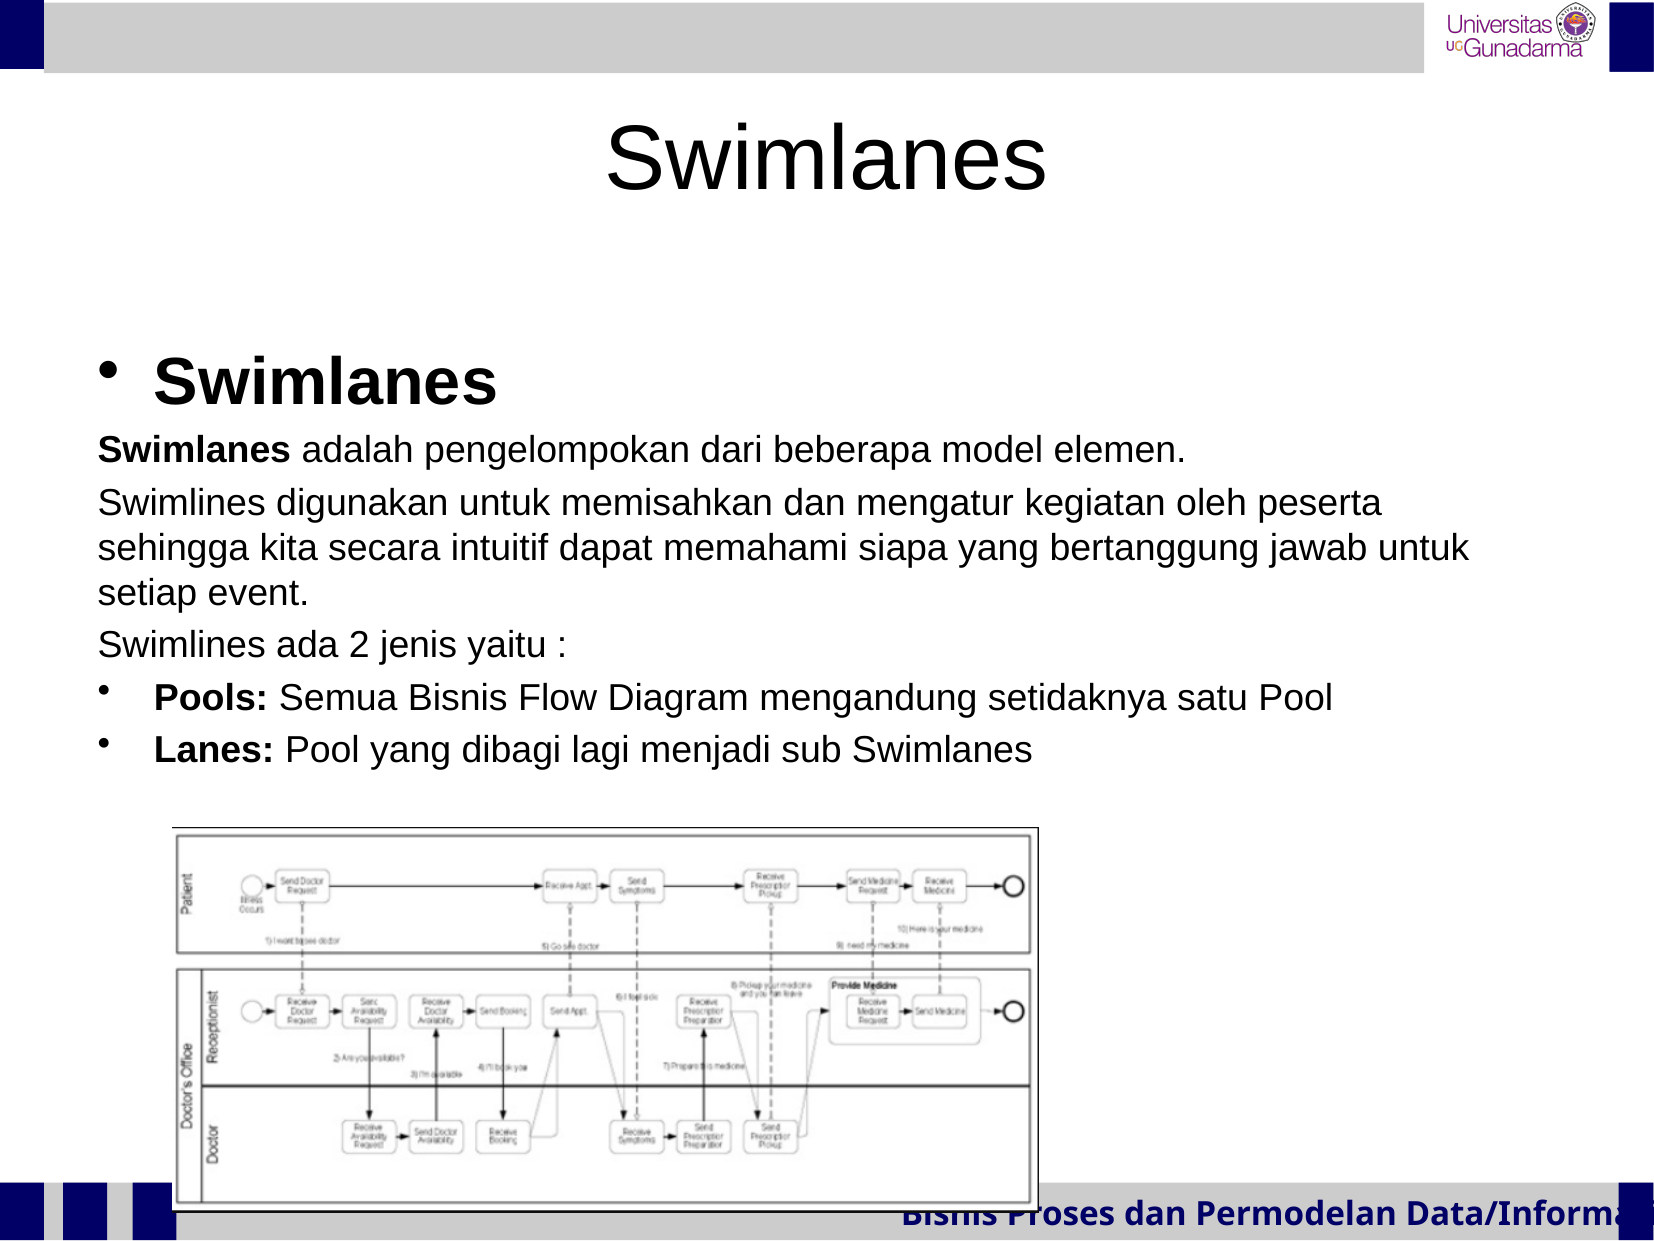

# Swimlanes
Swimlanes
Swimlanes adalah pengelompokan dari beberapa model elemen.
Swimlines digunakan untuk memisahkan dan mengatur kegiatan oleh peserta sehingga kita secara intuitif dapat memahami siapa yang bertanggung jawab untuk setiap event.
Swimlines ada 2 jenis yaitu :
Pools: Semua Bisnis Flow Diagram mengandung setidaknya satu Pool
Lanes: Pool yang dibagi lagi menjadi sub Swimlanes